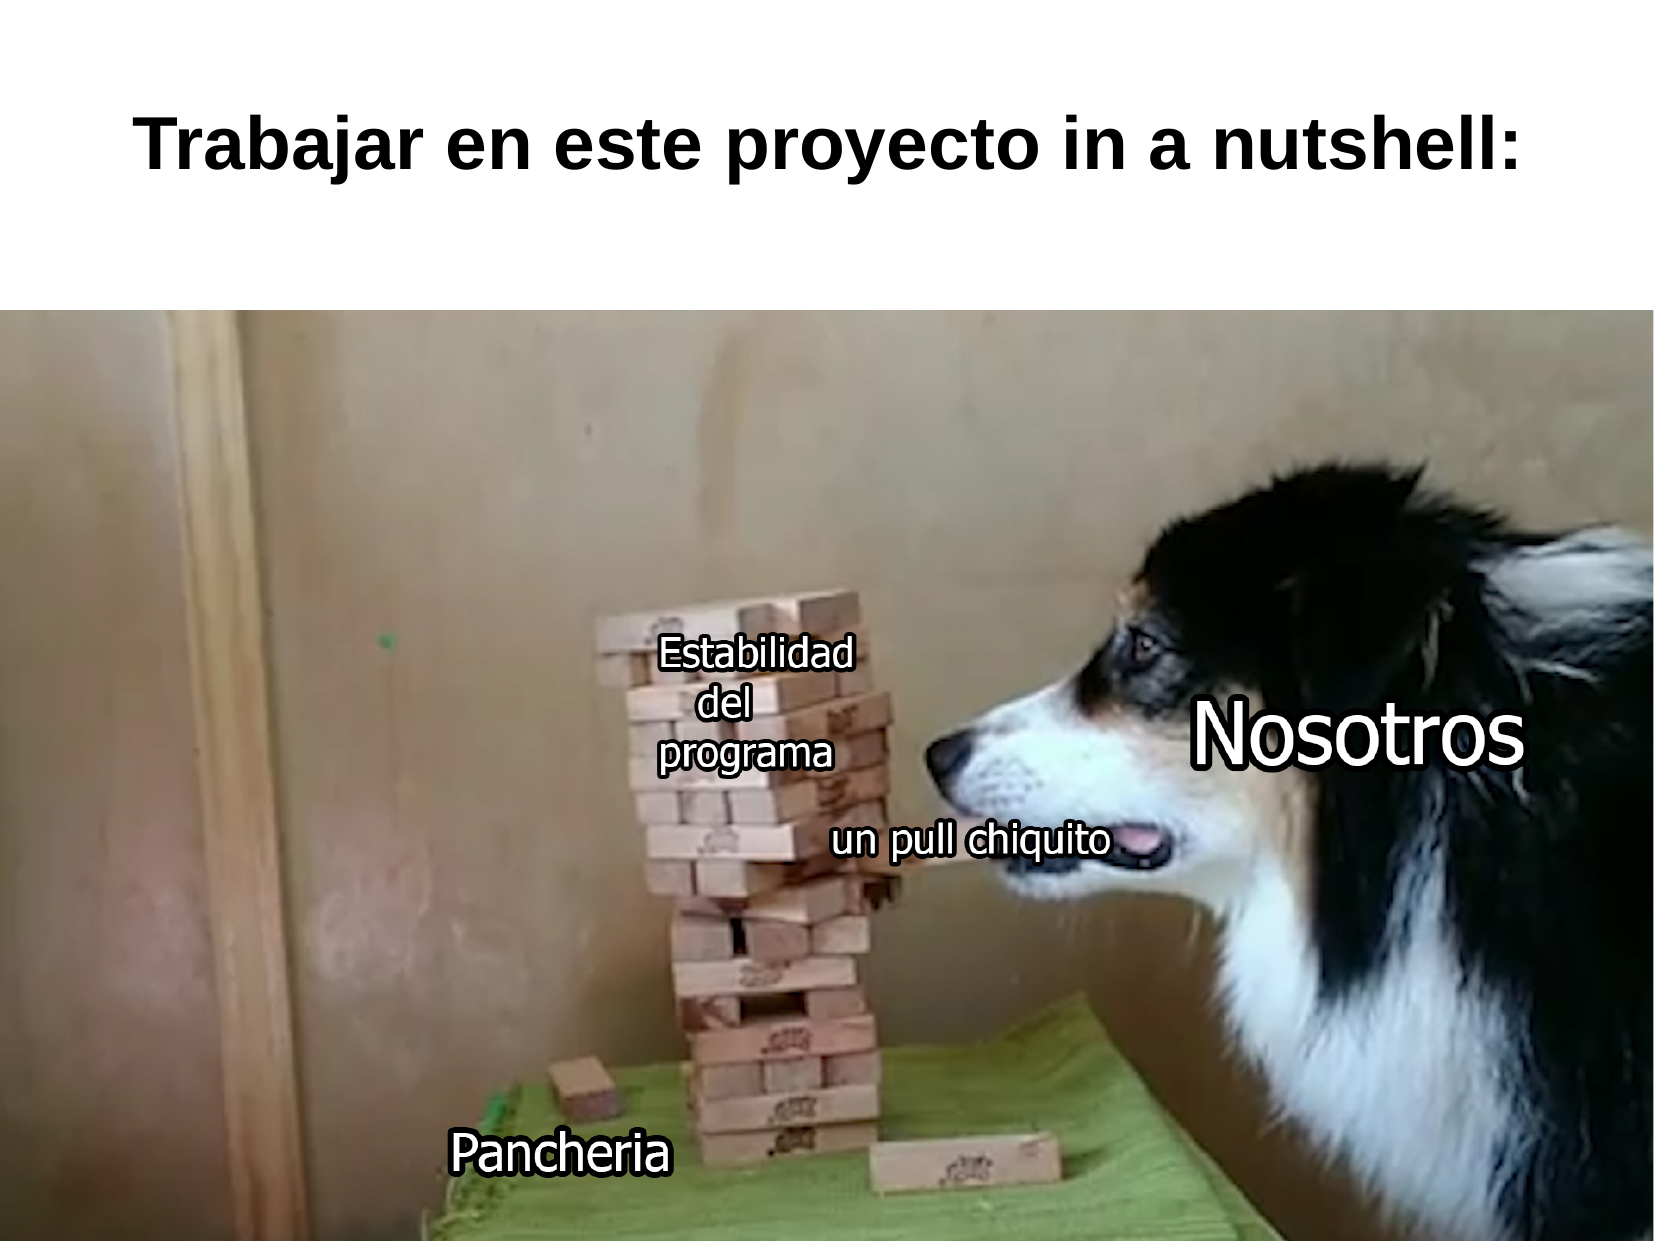

Trabajar en este proyecto in a nutshell: